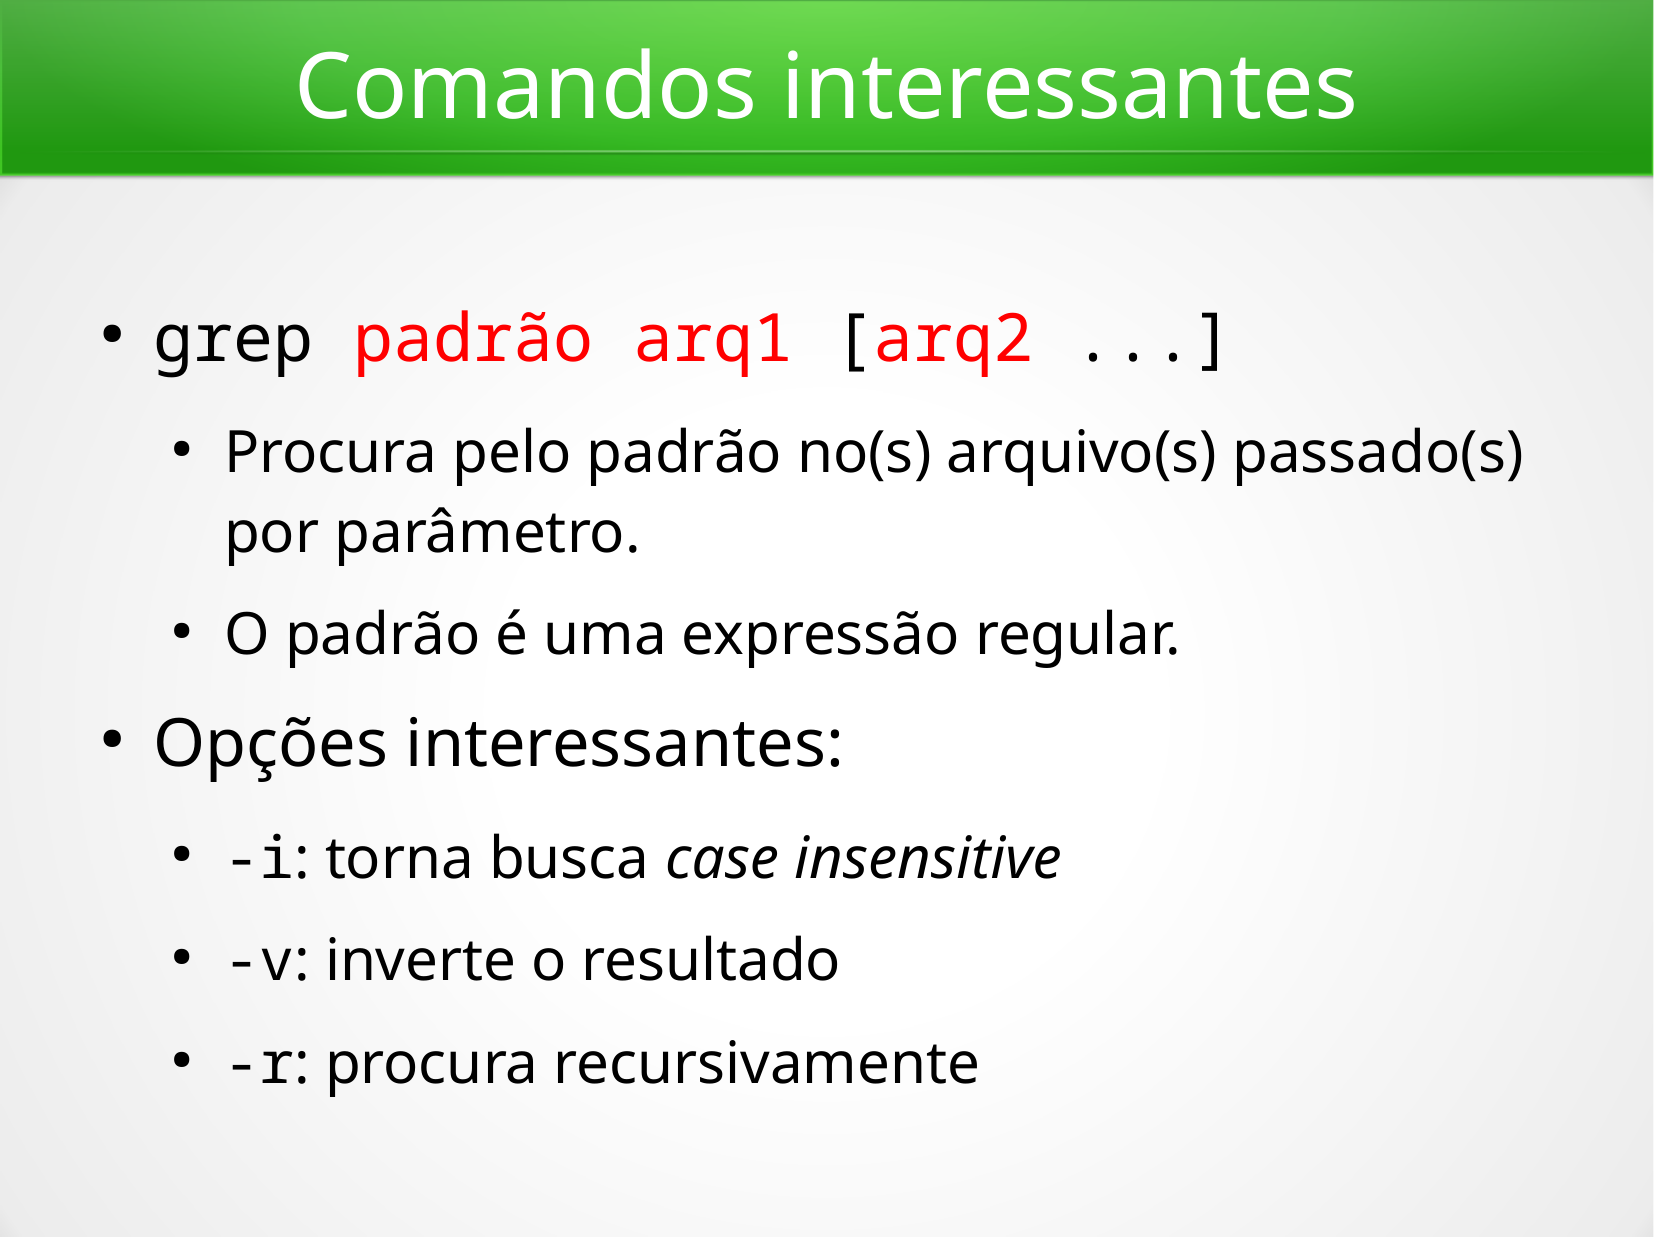

# Comandos interessantes
grep padrão arq1 [arq2 ...]
Procura pelo padrão no(s) arquivo(s) passado(s) por parâmetro.
O padrão é uma expressão regular.
Opções interessantes:
-i: torna busca case insensitive
-v: inverte o resultado
-r: procura recursivamente